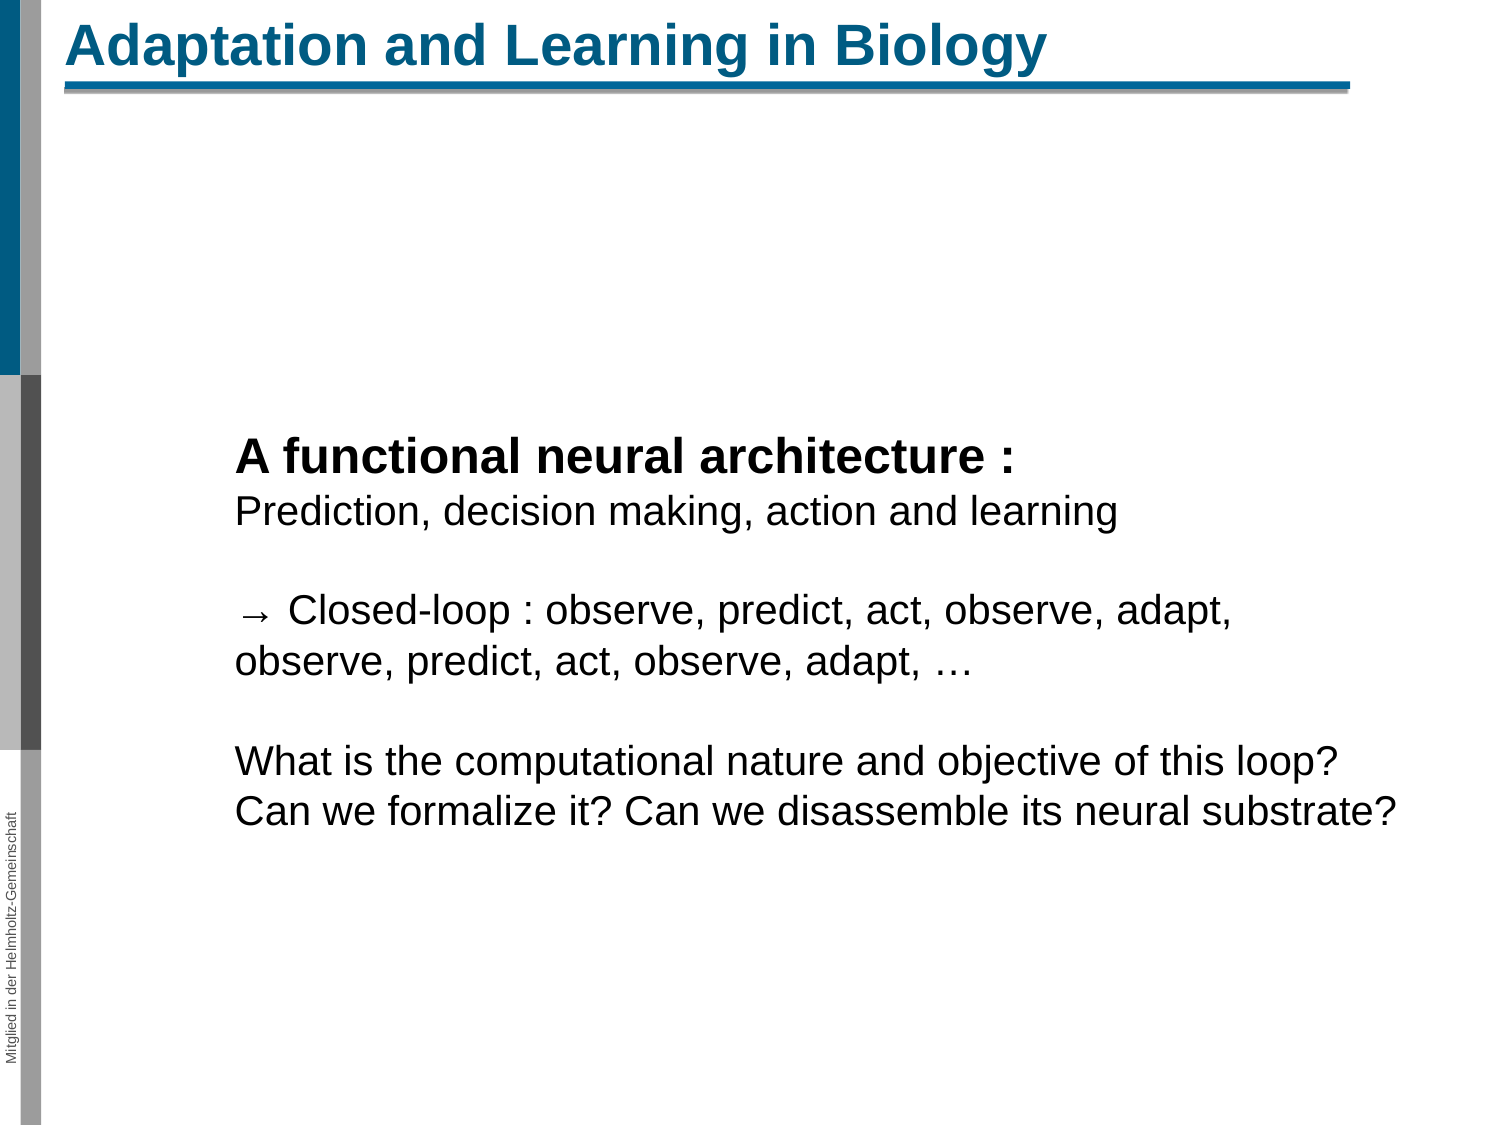

Adaptation and Learning in Biology
A functional neural architecture :
Prediction, decision making, action and learning
→ Closed-loop : observe, predict, act, observe, adapt,
observe, predict, act, observe, adapt, …
What is the computational nature and objective of this loop?
Can we formalize it? Can we disassemble its neural substrate?